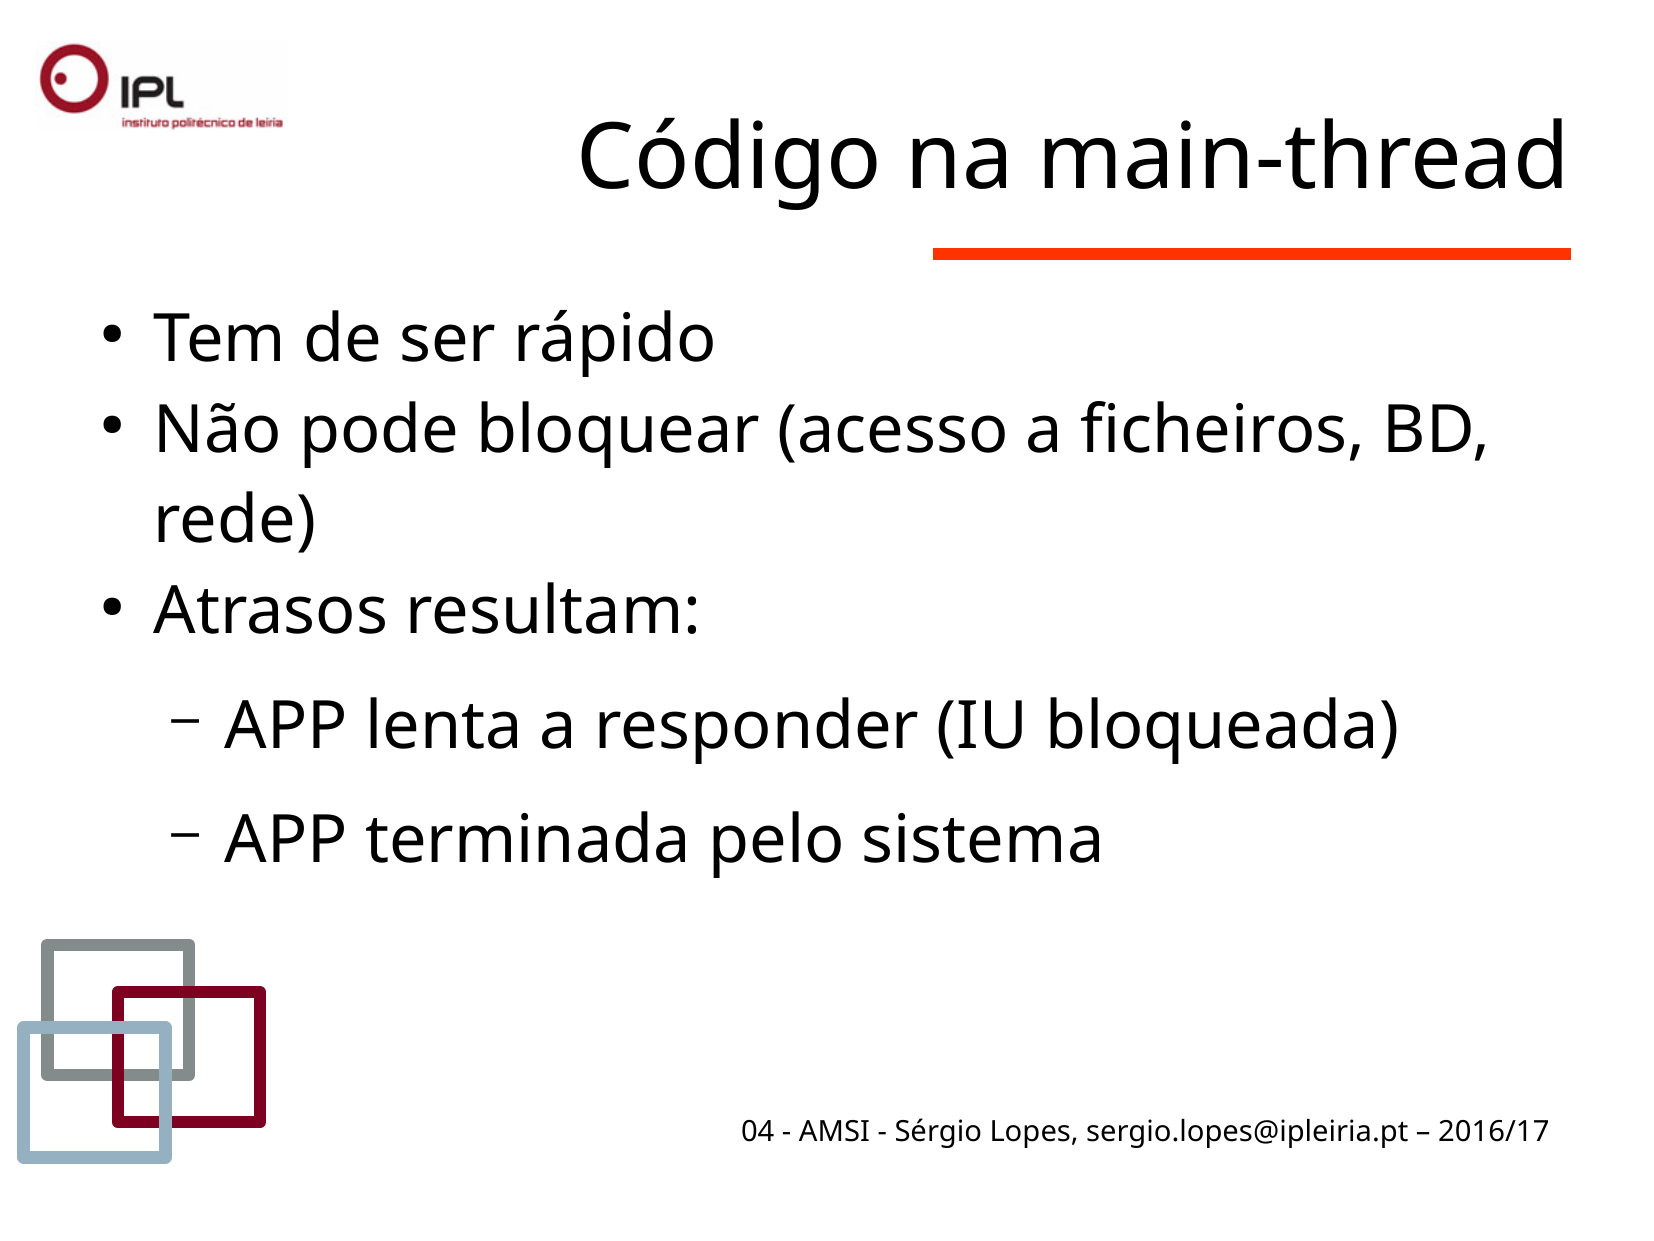

# Código na main-thread
Tem de ser rápido
Não pode bloquear (acesso a ficheiros, BD, rede)
Atrasos resultam:
APP lenta a responder (IU bloqueada)
APP terminada pelo sistema
04 - AMSI - Sérgio Lopes, sergio.lopes@ipleiria.pt – 2016/17